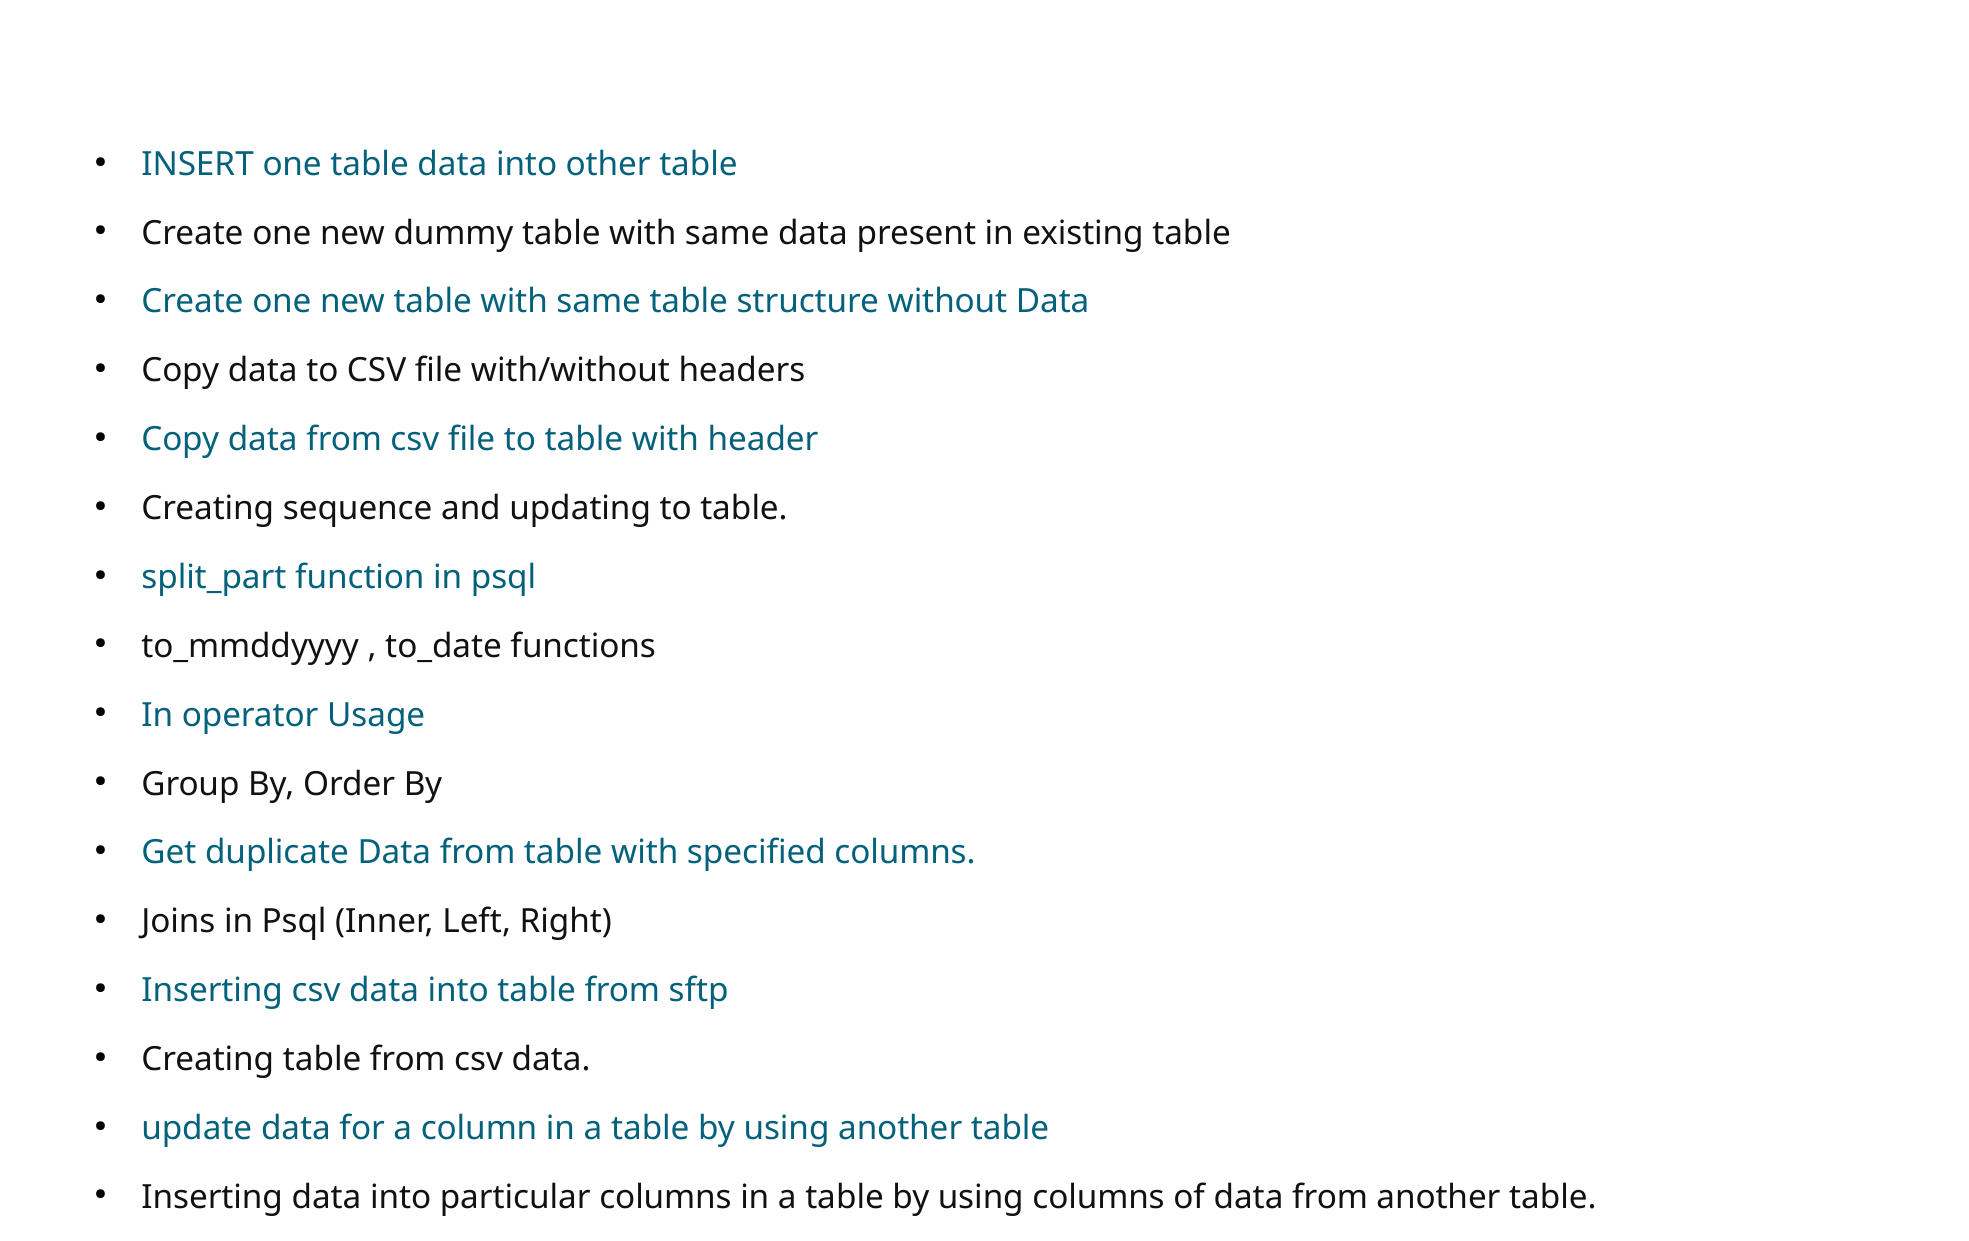

# INSERT one table data into other table
 Create one new dummy table with same data present in existing table
 Create one new table with same table structure without Data
 Copy data to CSV file with/without headers
 Copy data from csv file to table with header
 Creating sequence and updating to table.
 split_part function in psql
 to_mmddyyyy , to_date functions
 In operator Usage
 Group By, Order By
 Get duplicate Data from table with specified columns.
 Joins in Psql (Inner, Left, Right)
 Inserting csv data into table from sftp
 Creating table from csv data.
 update data for a column in a table by using another table
 Inserting data into particular columns in a table by using columns of data from another table.